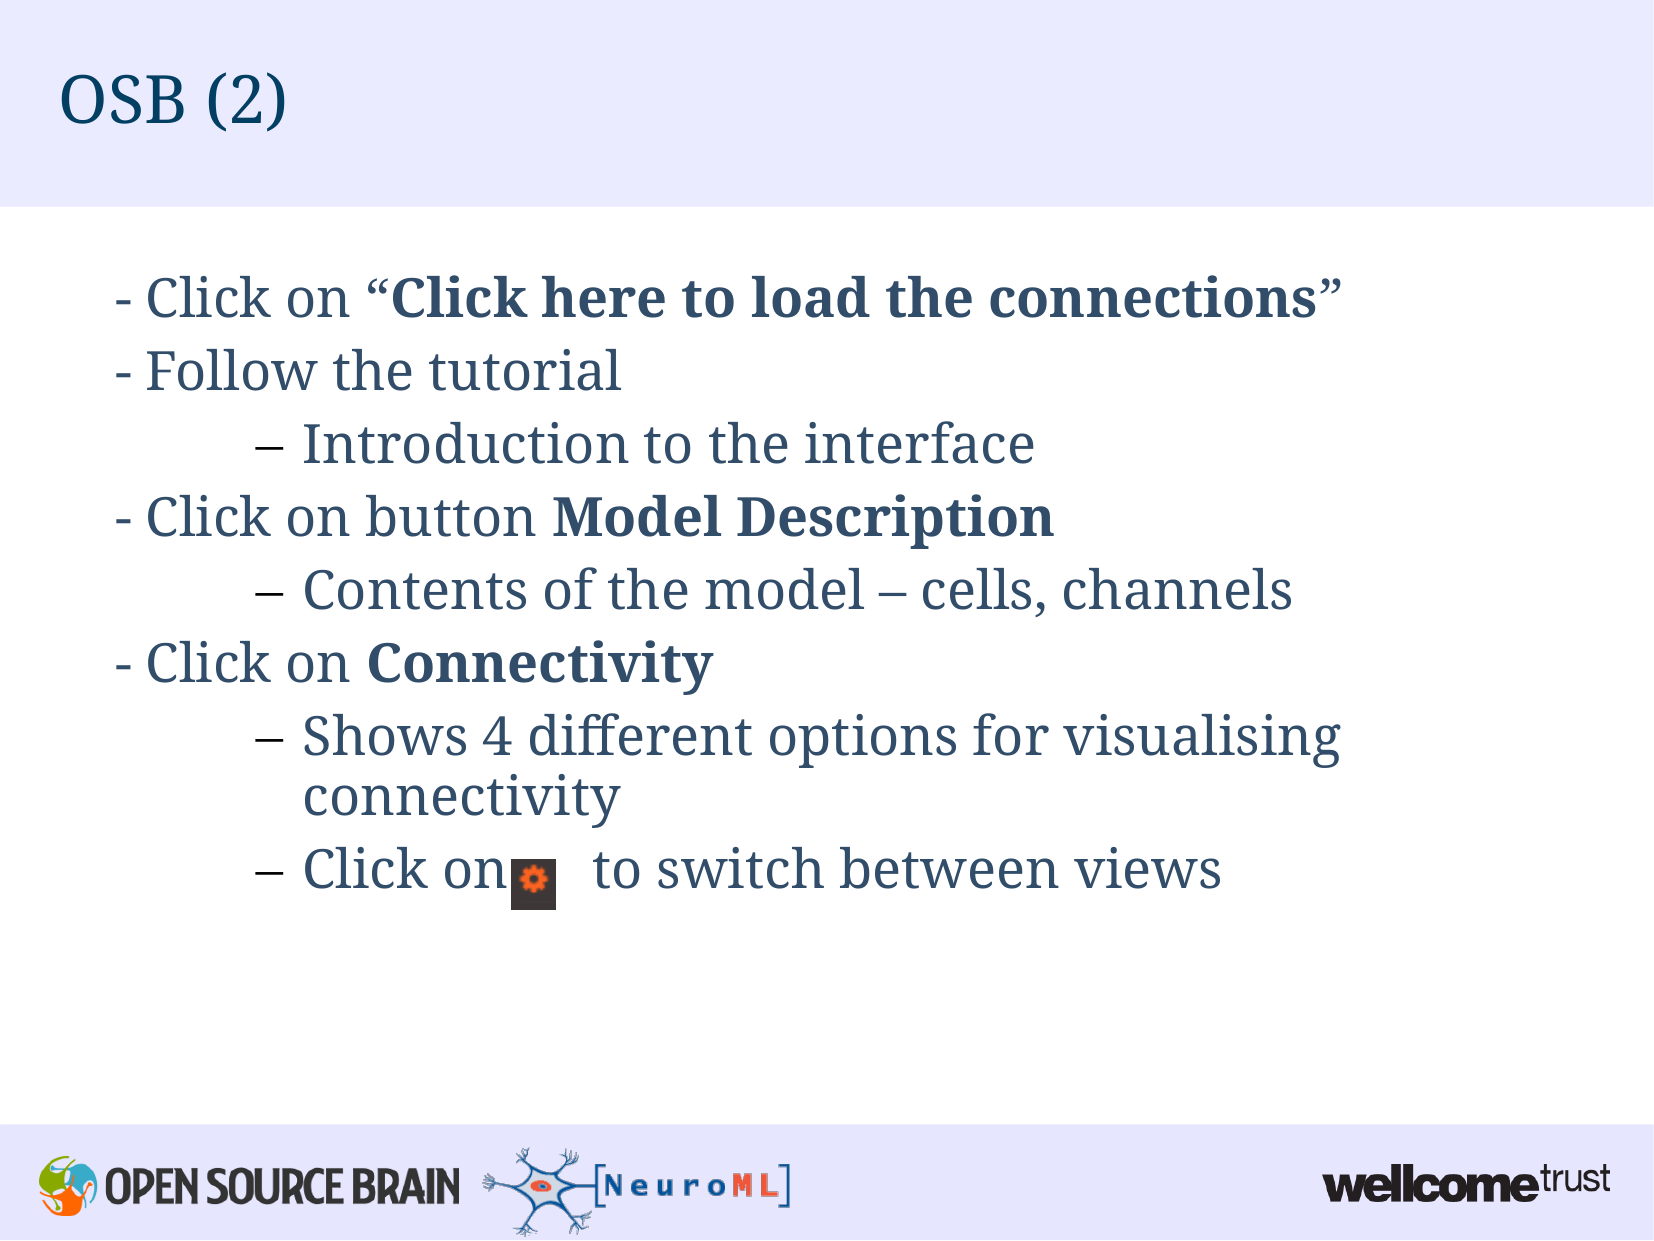

# OSB (2)
- Click on “Click here to load the connections”
- Follow the tutorial
Introduction to the interface
- Click on button Model Description
Contents of the model – cells, channels
- Click on Connectivity
Shows 4 different options for visualising connectivity
Click on to switch between views